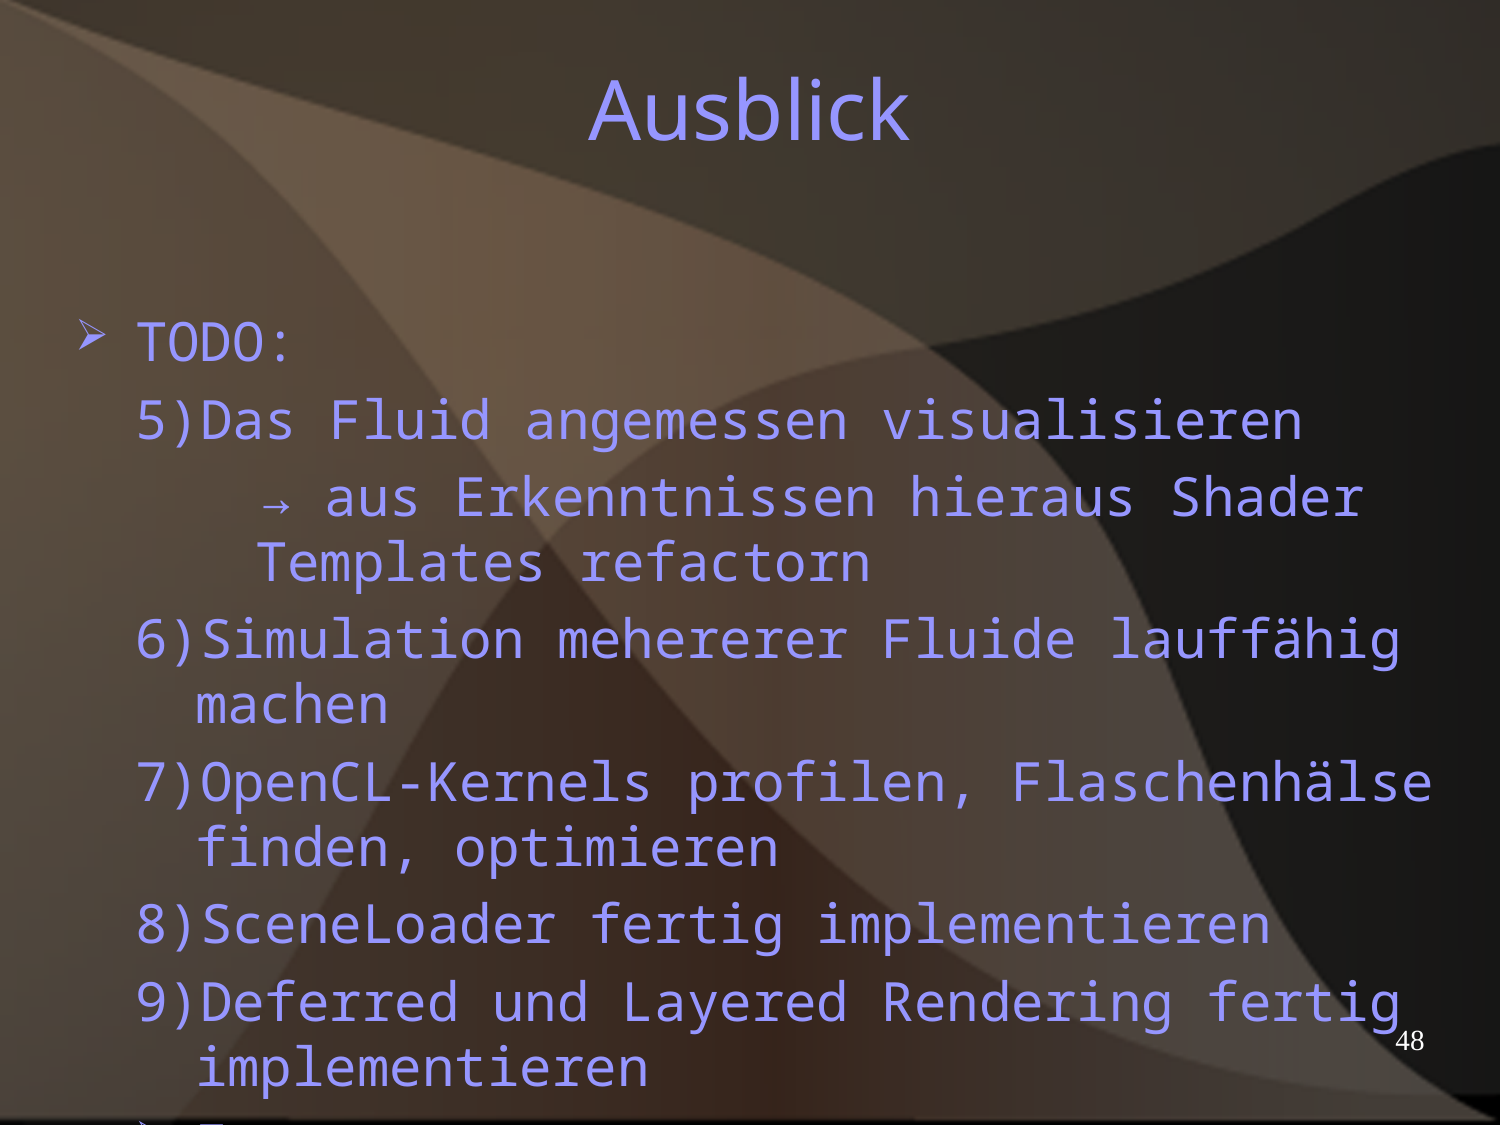

Ausblick
TODO:
Das Fluid angemessen visualisieren
→ aus Erkenntnissen hieraus Shader Templates refactorn
Simulation mehererer Fluide lauffähig machen
OpenCL-Kernels profilen, Flaschenhälse finden, optimieren
SceneLoader fertig implementieren
Deferred und Layered Rendering fertig implementieren
Etc. pp.
48